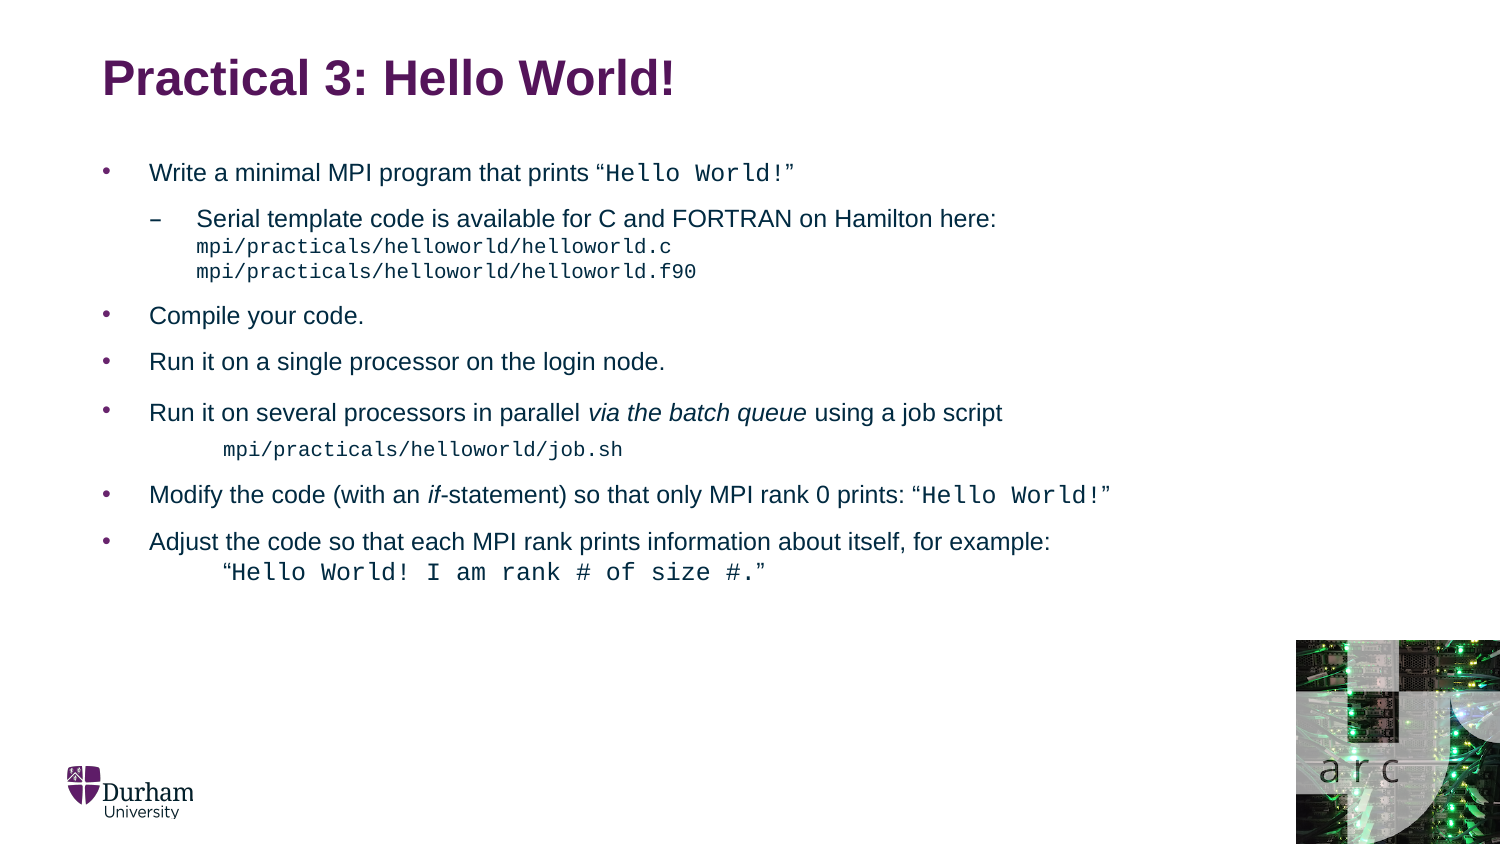

# Practical 3: Hello World!
Write a minimal MPI program that prints “Hello World!”
Serial template code is available for C and FORTRAN on Hamilton here:
mpi/practicals/helloworld/helloworld.c
mpi/practicals/helloworld/helloworld.f90
Compile your code.
Run it on a single processor on the login node.
Run it on several processors in parallel via the batch queue using a job script
	mpi/practicals/helloworld/job.sh
Modify the code (with an if-statement) so that only MPI rank 0 prints: “Hello World!”
Adjust the code so that each MPI rank prints information about itself, for example:
	“Hello World! I am rank # of size #.”